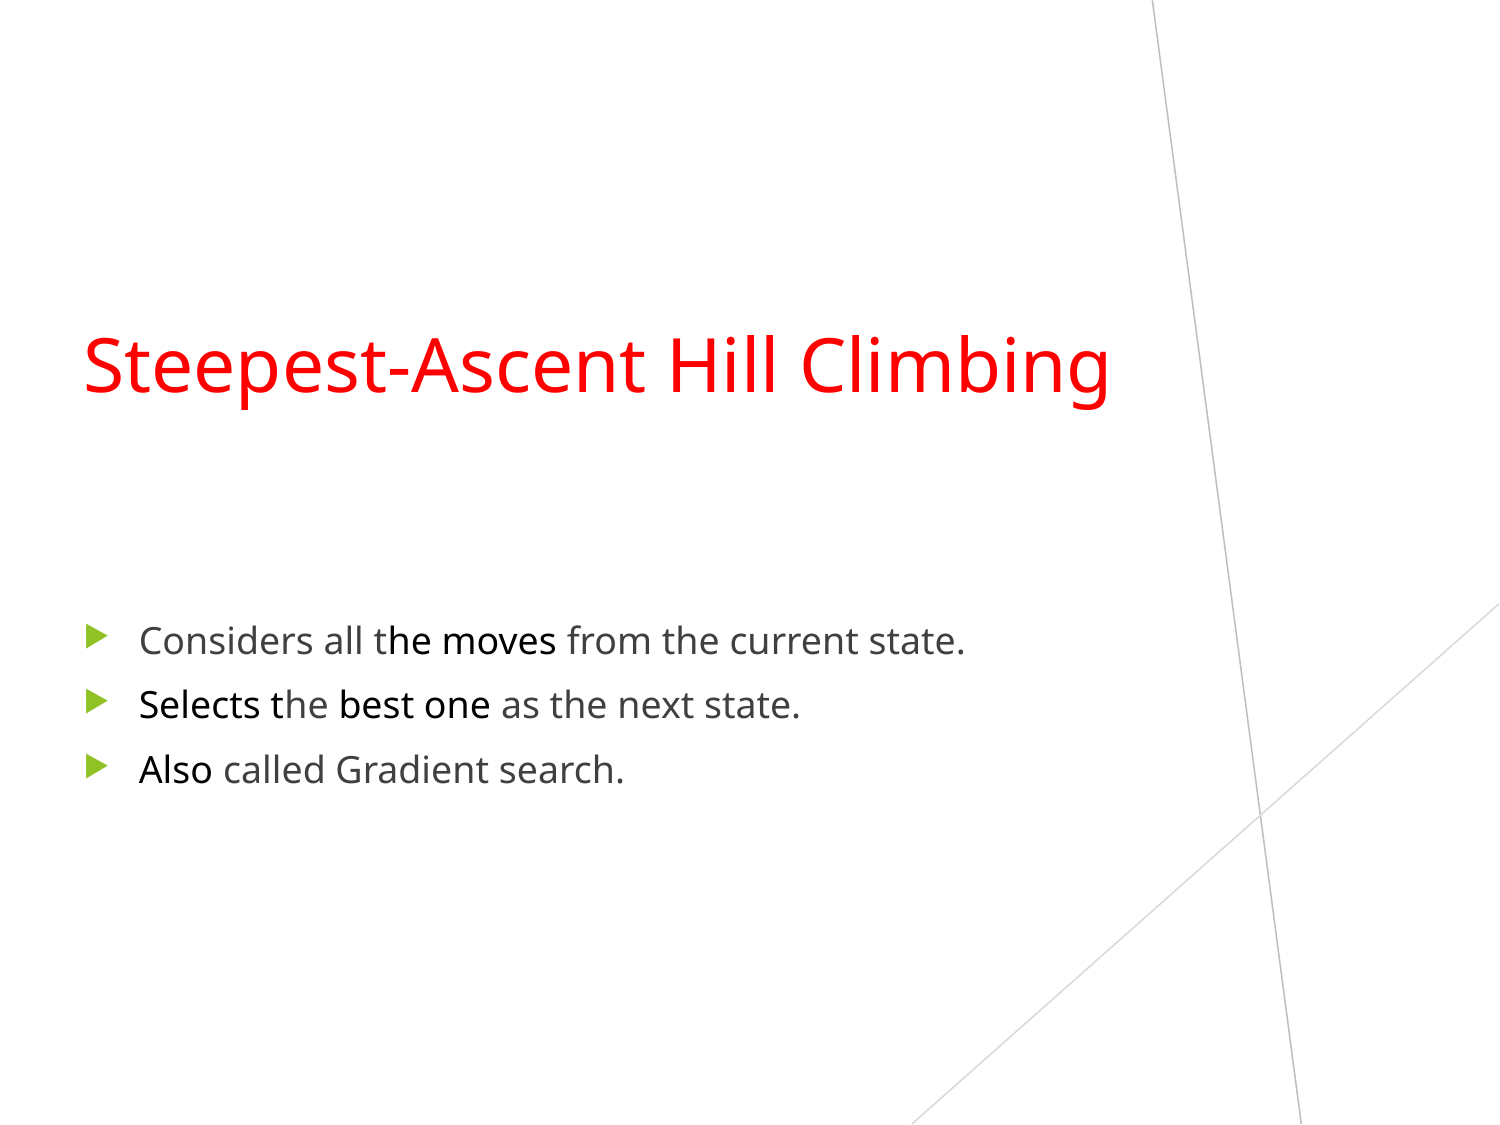

# Steepest-Ascent Hill Climbing
Considers all the moves from the current state.
Selects the best one as the next state.
Also called Gradient search.